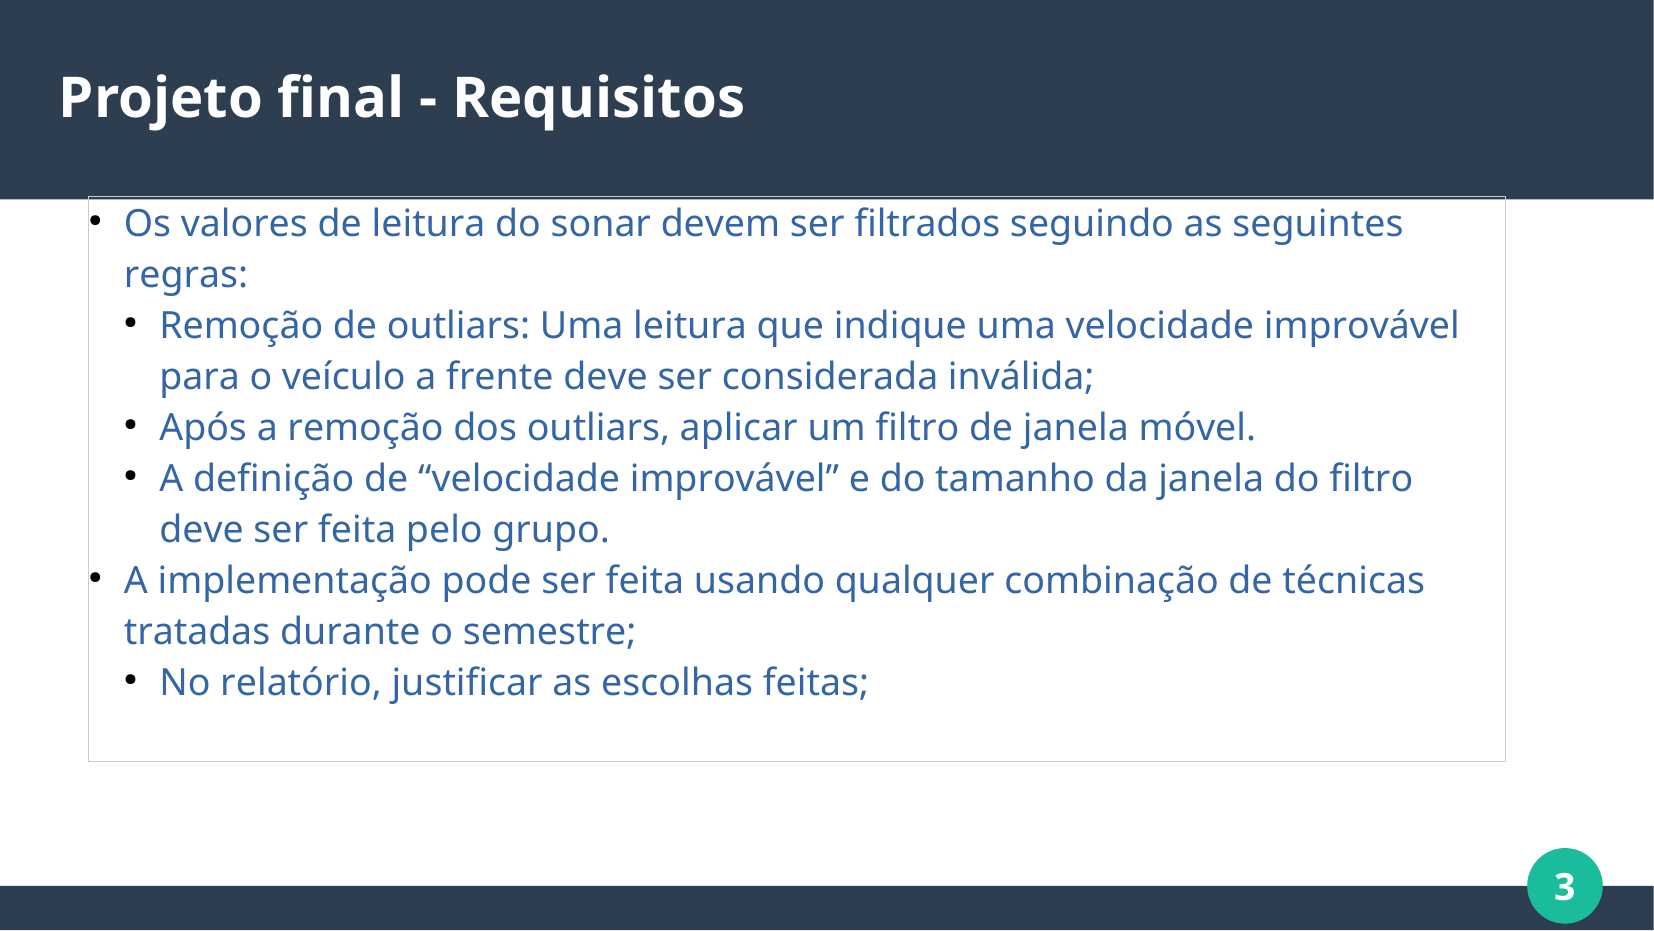

# Projeto final - Requisitos
Os valores de leitura do sonar devem ser filtrados seguindo as seguintes regras:
Remoção de outliars: Uma leitura que indique uma velocidade improvável para o veículo a frente deve ser considerada inválida;
Após a remoção dos outliars, aplicar um filtro de janela móvel.
A definição de “velocidade improvável” e do tamanho da janela do filtro deve ser feita pelo grupo.
A implementação pode ser feita usando qualquer combinação de técnicas tratadas durante o semestre;
No relatório, justificar as escolhas feitas;